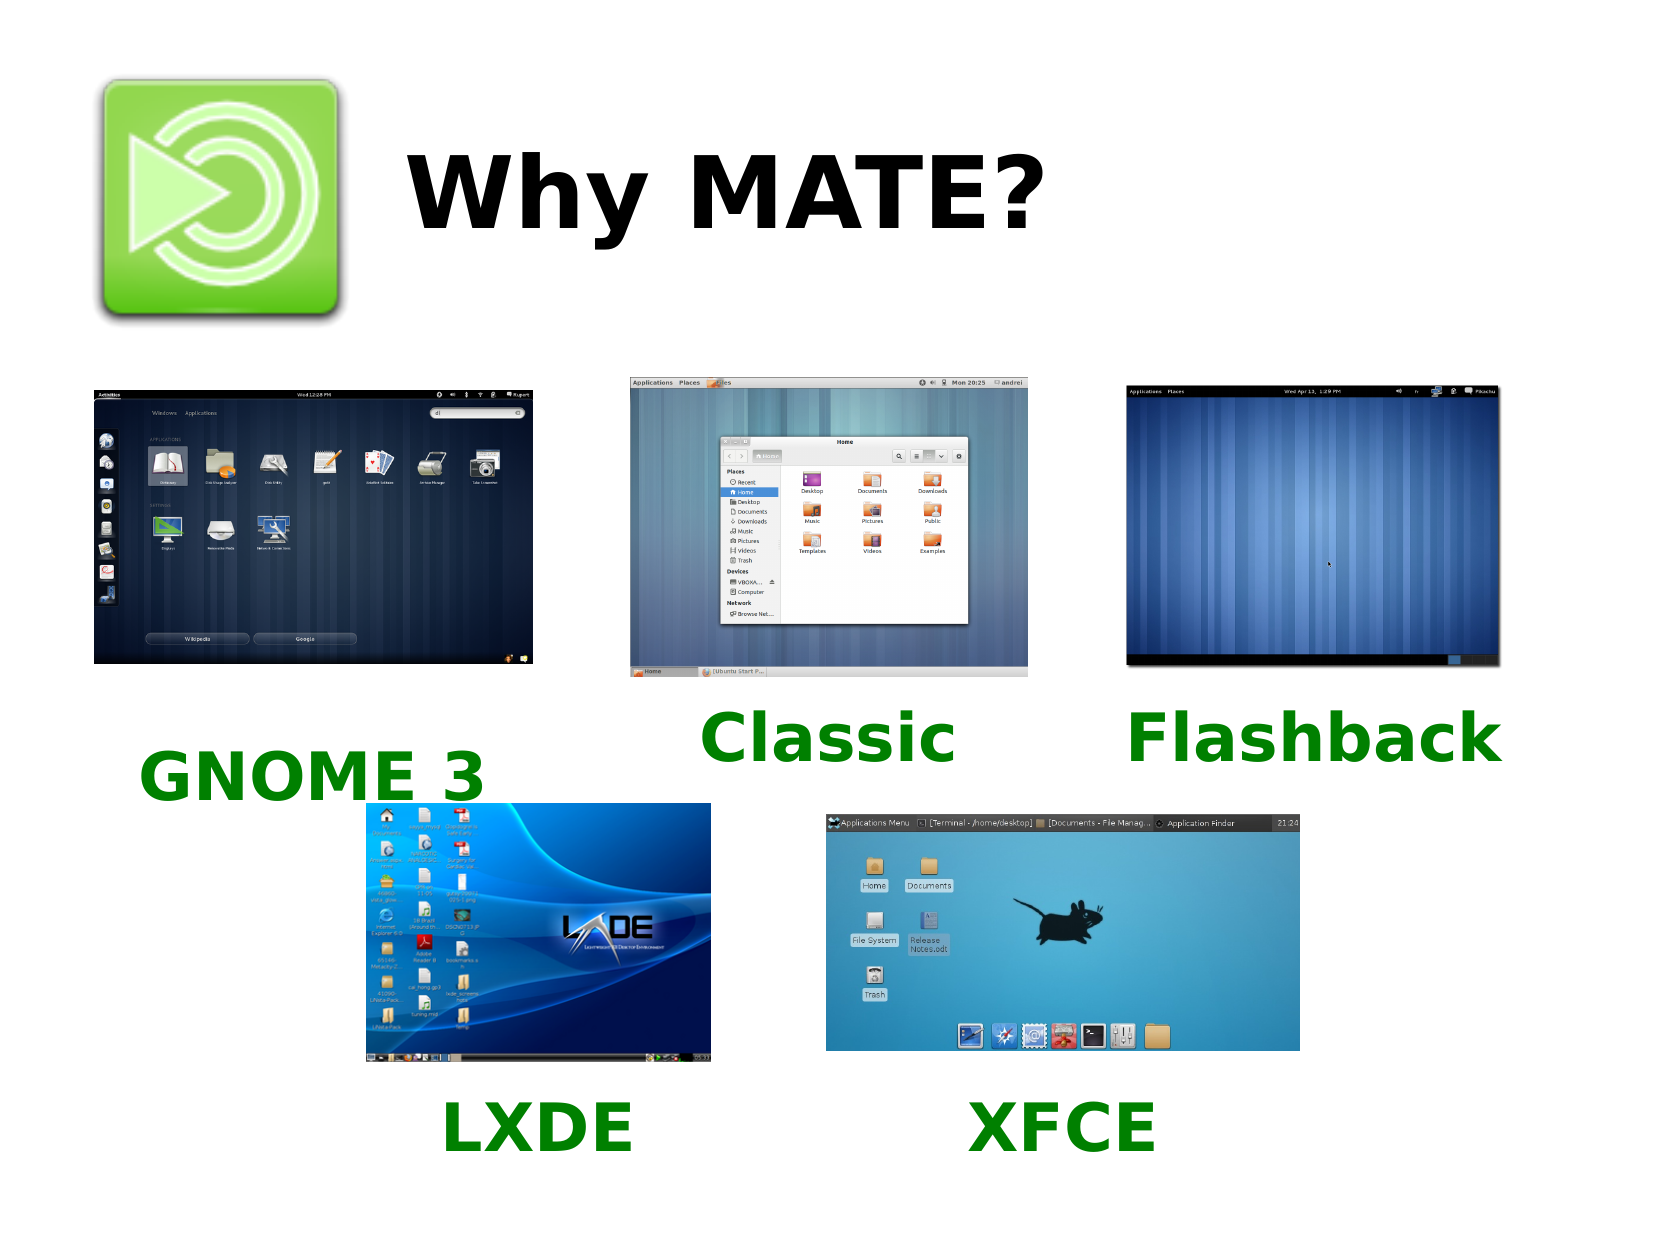

Why MATE?
GNOME 3
Classic
Flashback
LXDE
XFCE